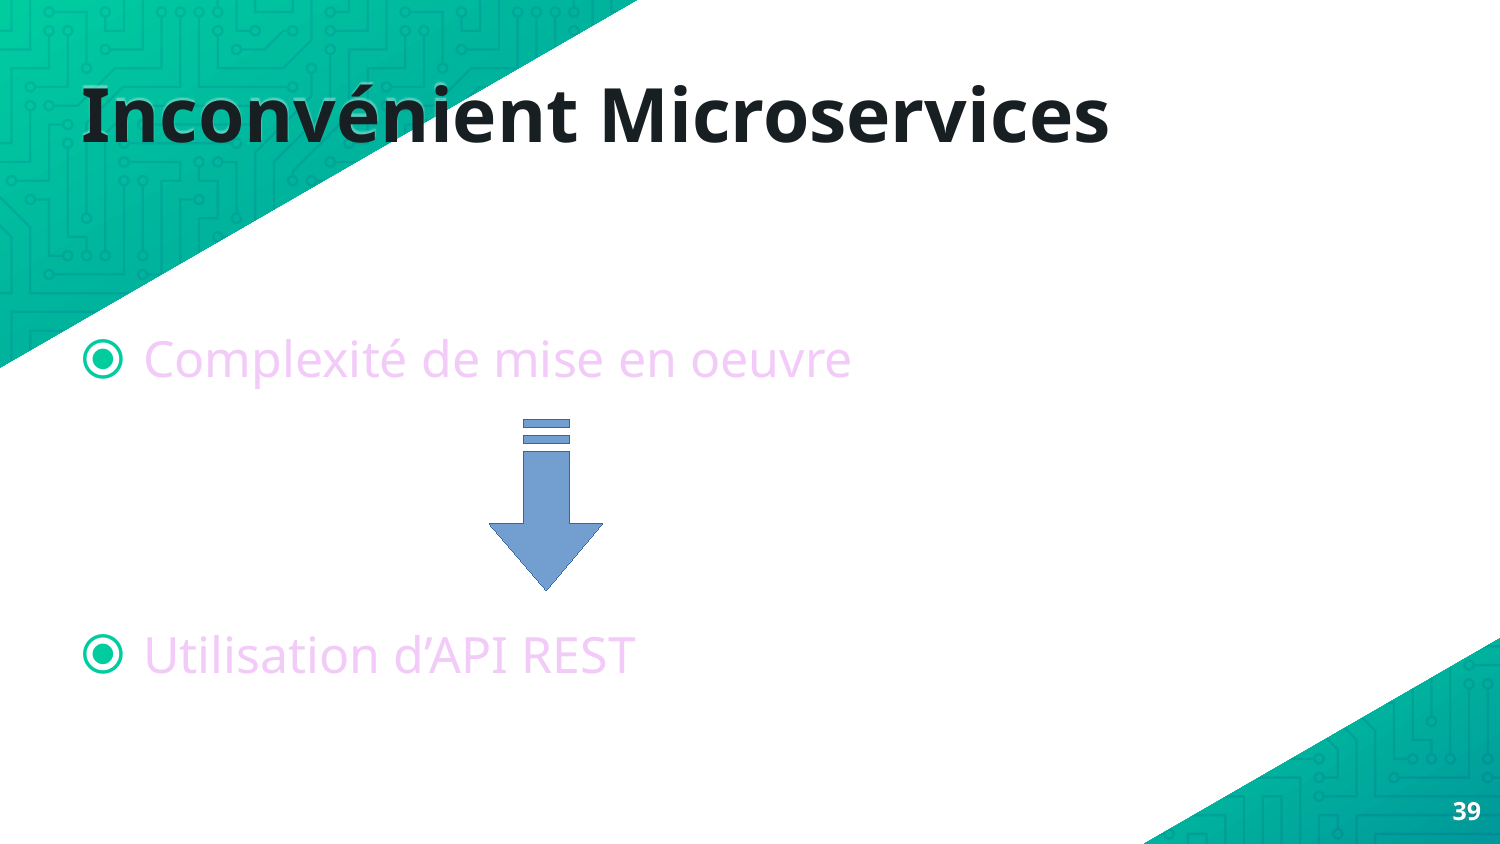

# Inconvénient Microservices
Complexité de mise en oeuvre
Utilisation d’API REST